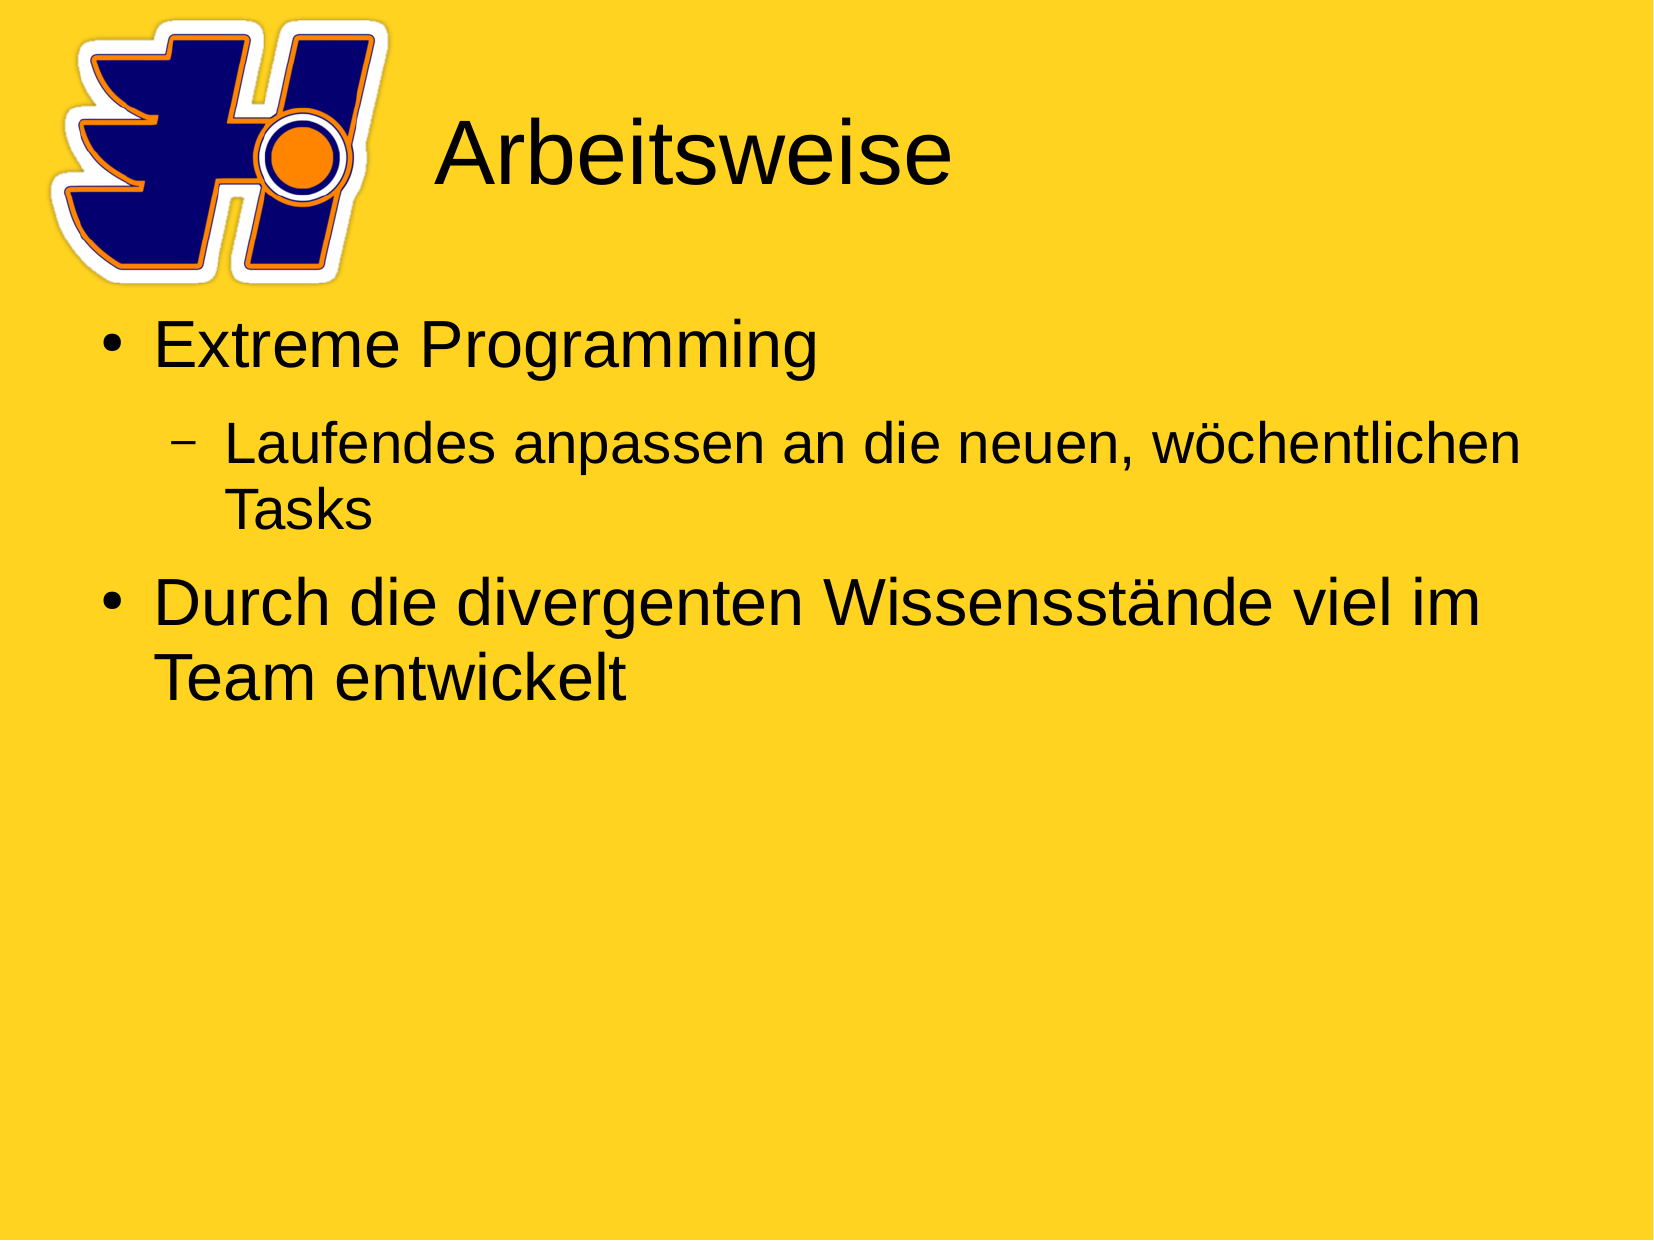

# Arbeitsweise
Extreme Programming
Laufendes anpassen an die neuen, wöchentlichen Tasks
Durch die divergenten Wissensstände viel im Team entwickelt